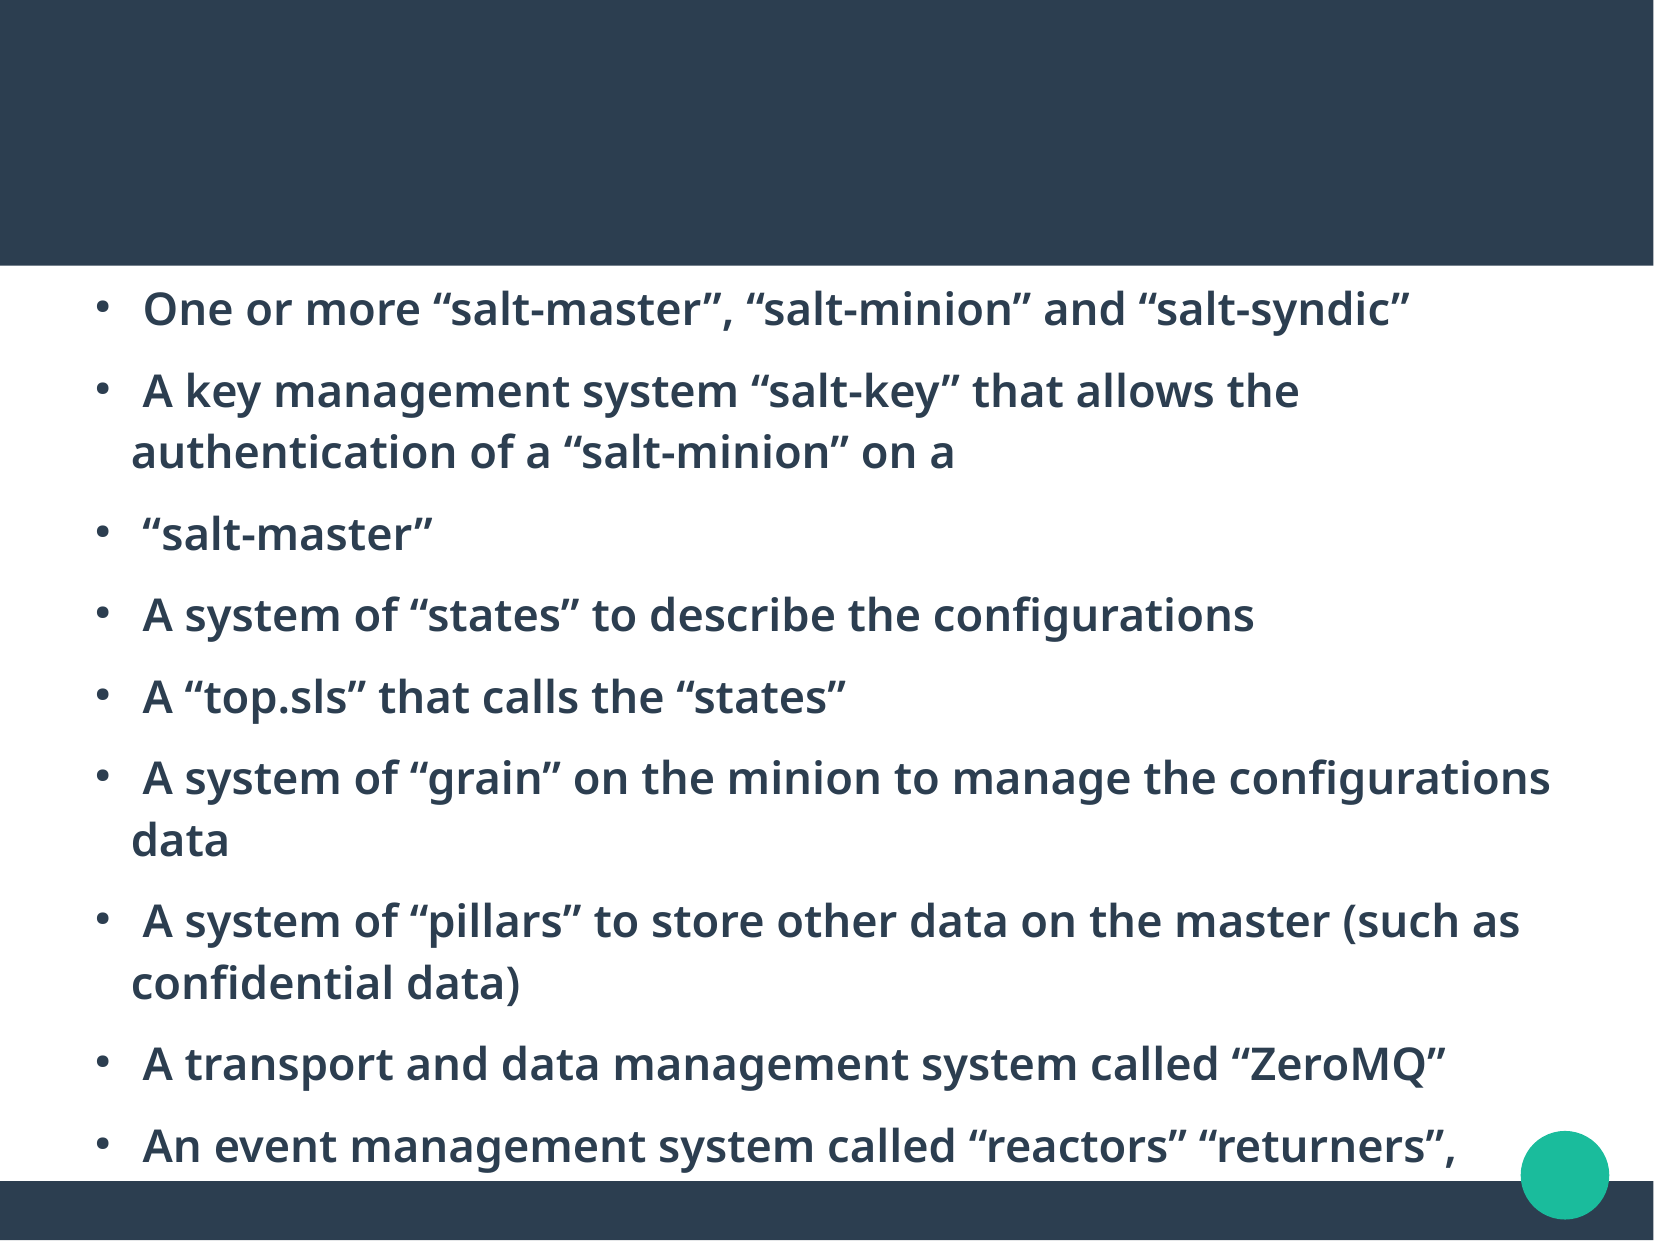

# One or more “salt-master”, “salt-minion” and “salt-syndic”
 A key management system “salt-key” that allows the authentication of a “salt-minion” on a
 “salt-master”
 A system of “states” to describe the configurations
 A “top.sls” that calls the “states”
 A system of “grain” on the minion to manage the configurations data
 A system of “pillars” to store other data on the master (such as confidential data)
 A transport and data management system called “ZeroMQ”
 An event management system called “reactors” “returners”, “outputters” ..etc